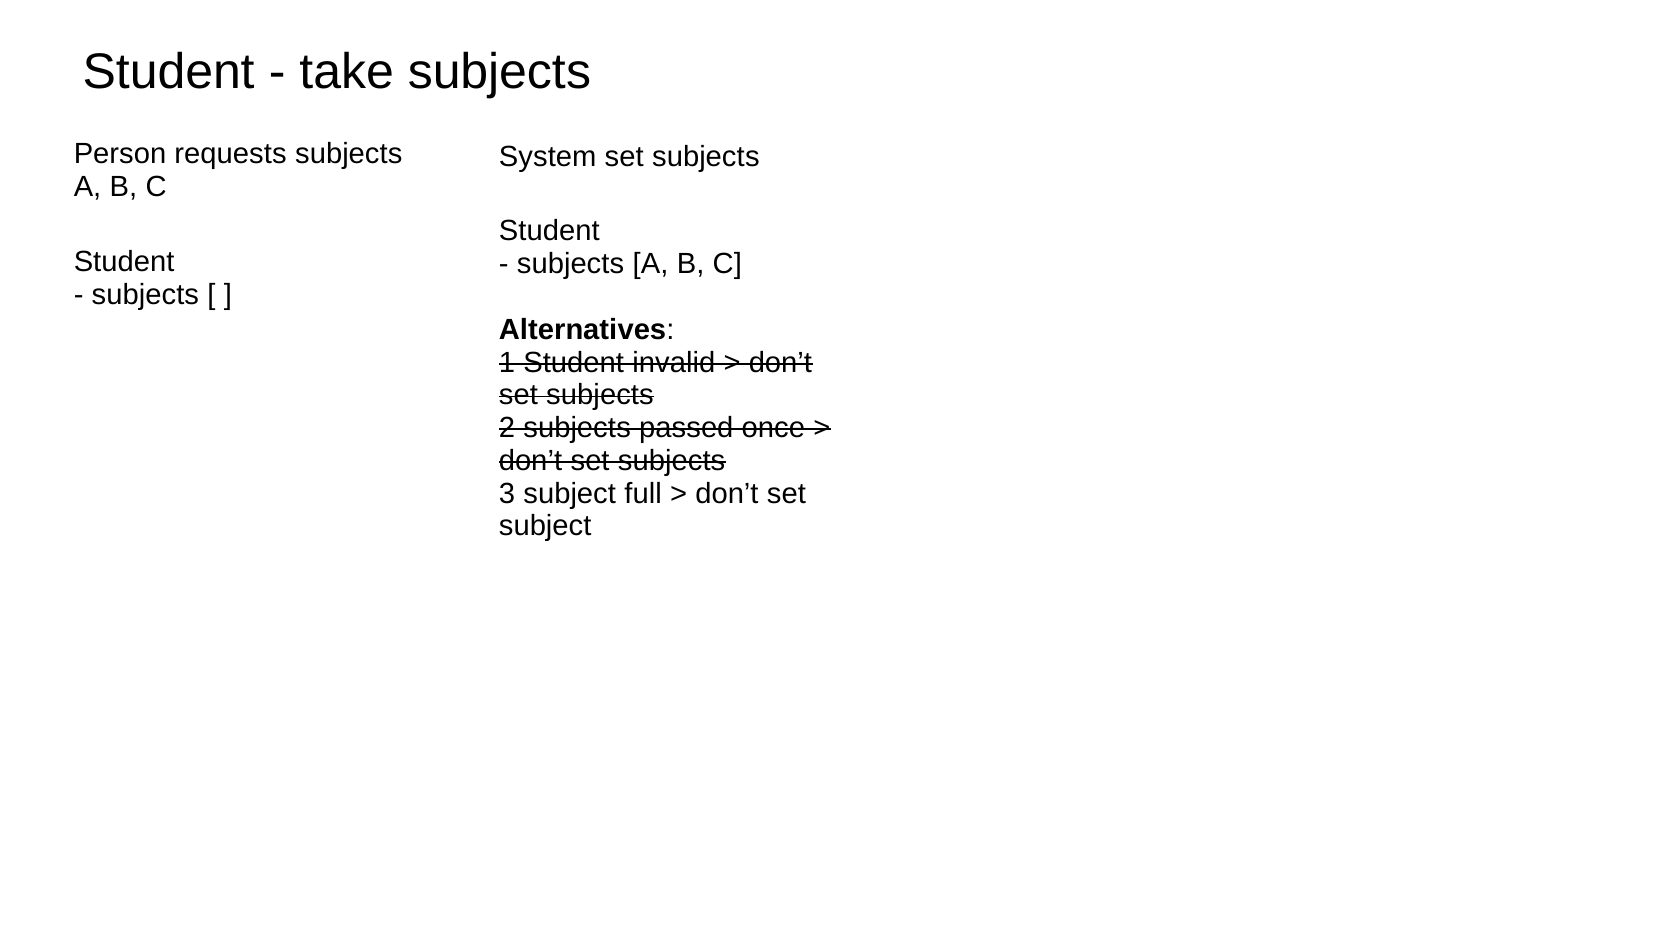

# Student - take subjects
Person requests subjects A, B, C
Student
- subjects [ ]
System set subjects
Student
- subjects [A, B, C]
Alternatives:
1 Student invalid > don’t set subjects
2 subjects passed once > don’t set subjects
3 subject full > don’t set subject